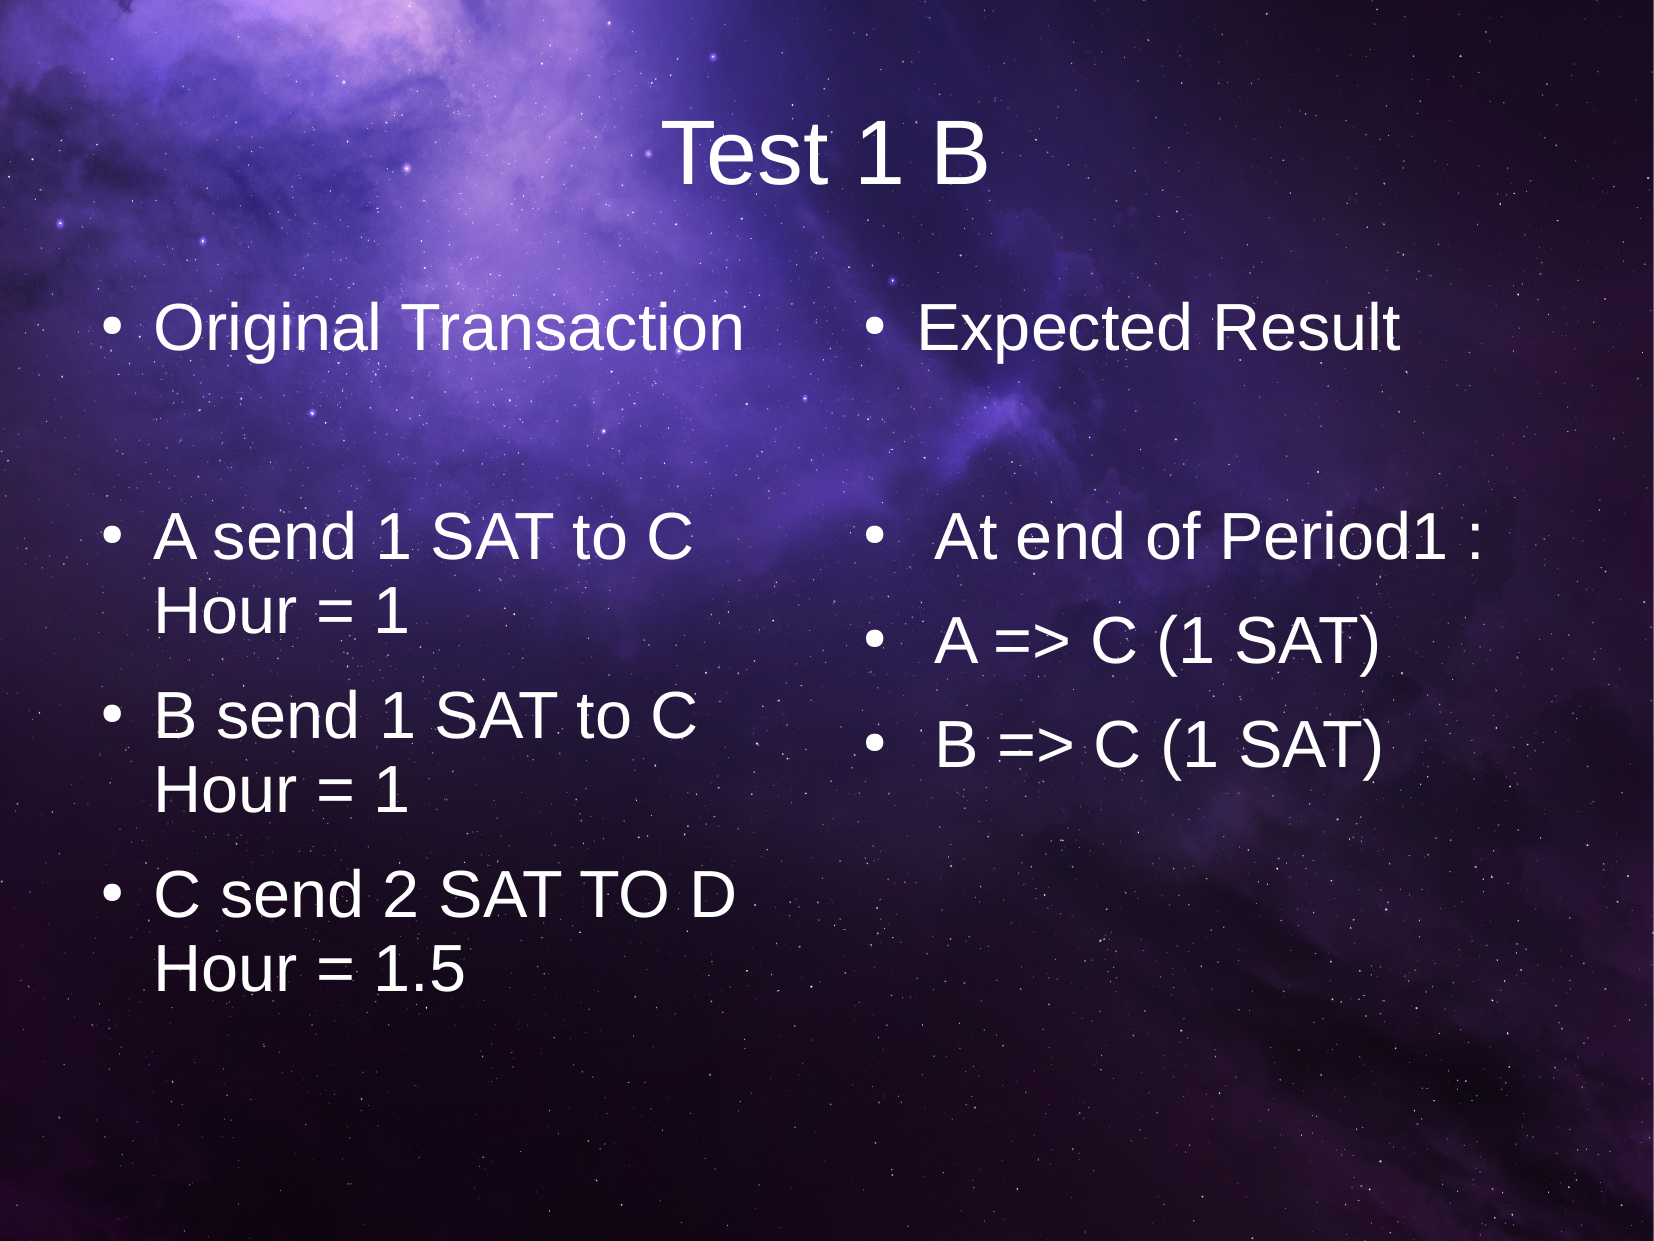

# Test 1 B
Original Transaction
A send 1 SAT to C Hour = 1
B send 1 SAT to C Hour = 1
C send 2 SAT TO D Hour = 1.5
Expected Result
 At end of Period1 :
 A => C (1 SAT)
 B => C (1 SAT)